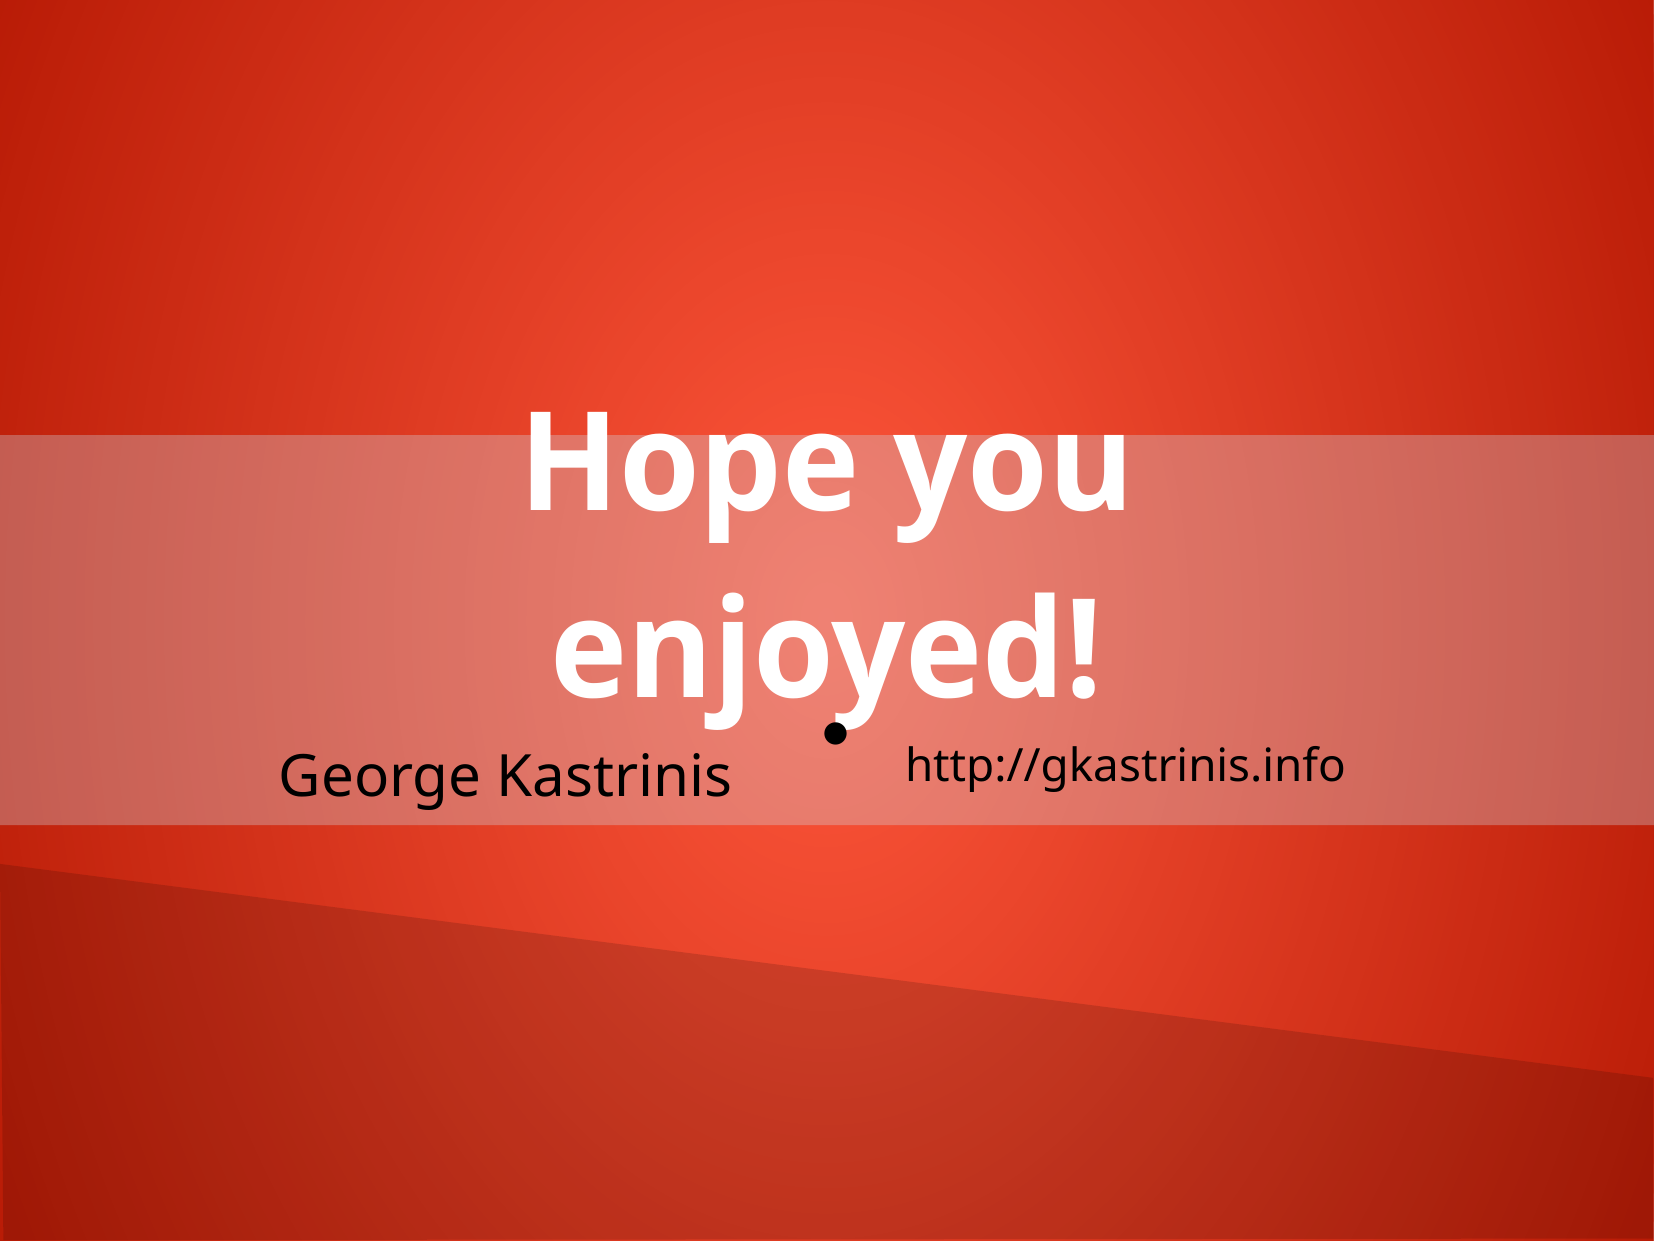

Hope you enjoyed!
George Kastrinis
http://gkastrinis.info
●